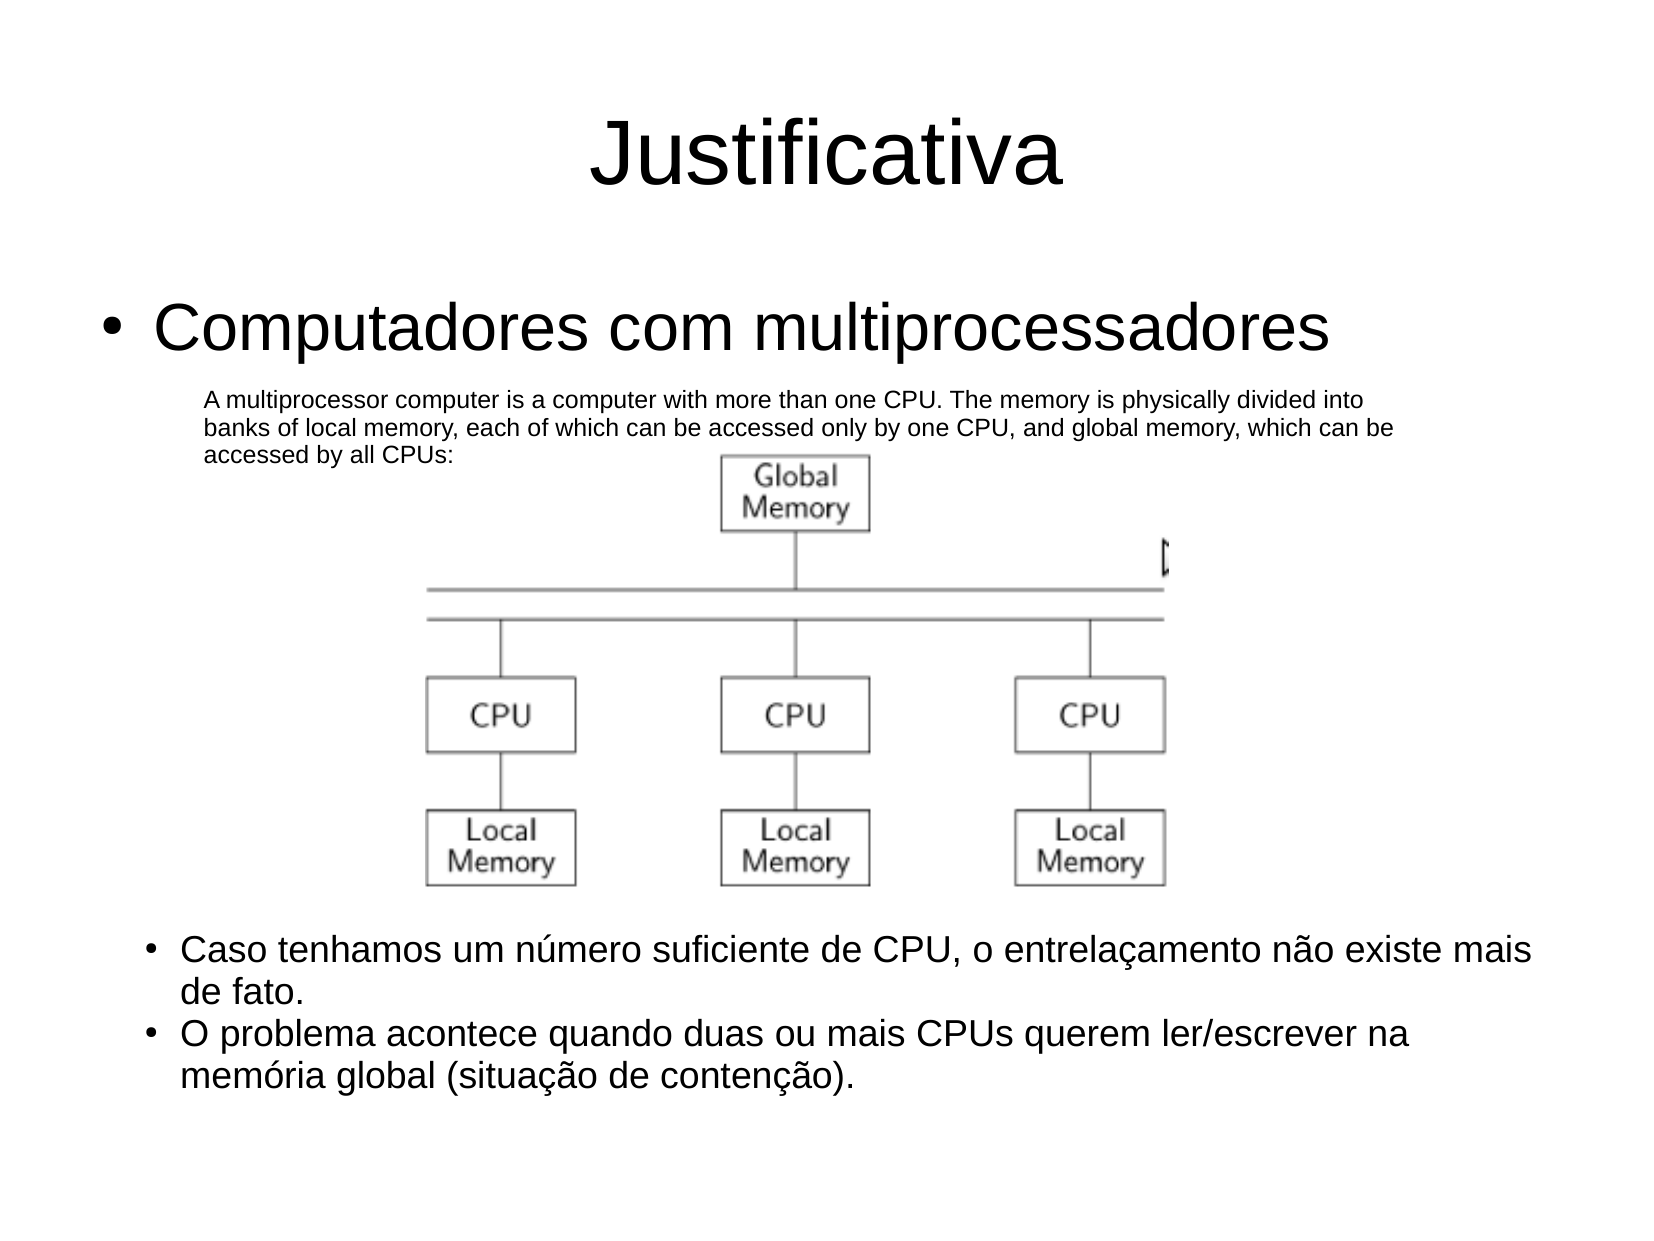

# Justificativa
Computadores com multiprocessadores
A multiprocessor computer is a computer with more than one CPU. The memory is physically divided into banks of local memory, each of which can be accessed only by one CPU, and global memory, which can be accessed by all CPUs:
Caso tenhamos um número suficiente de CPU, o entrelaçamento não existe mais de fato.
O problema acontece quando duas ou mais CPUs querem ler/escrever na memória global (situação de contenção).